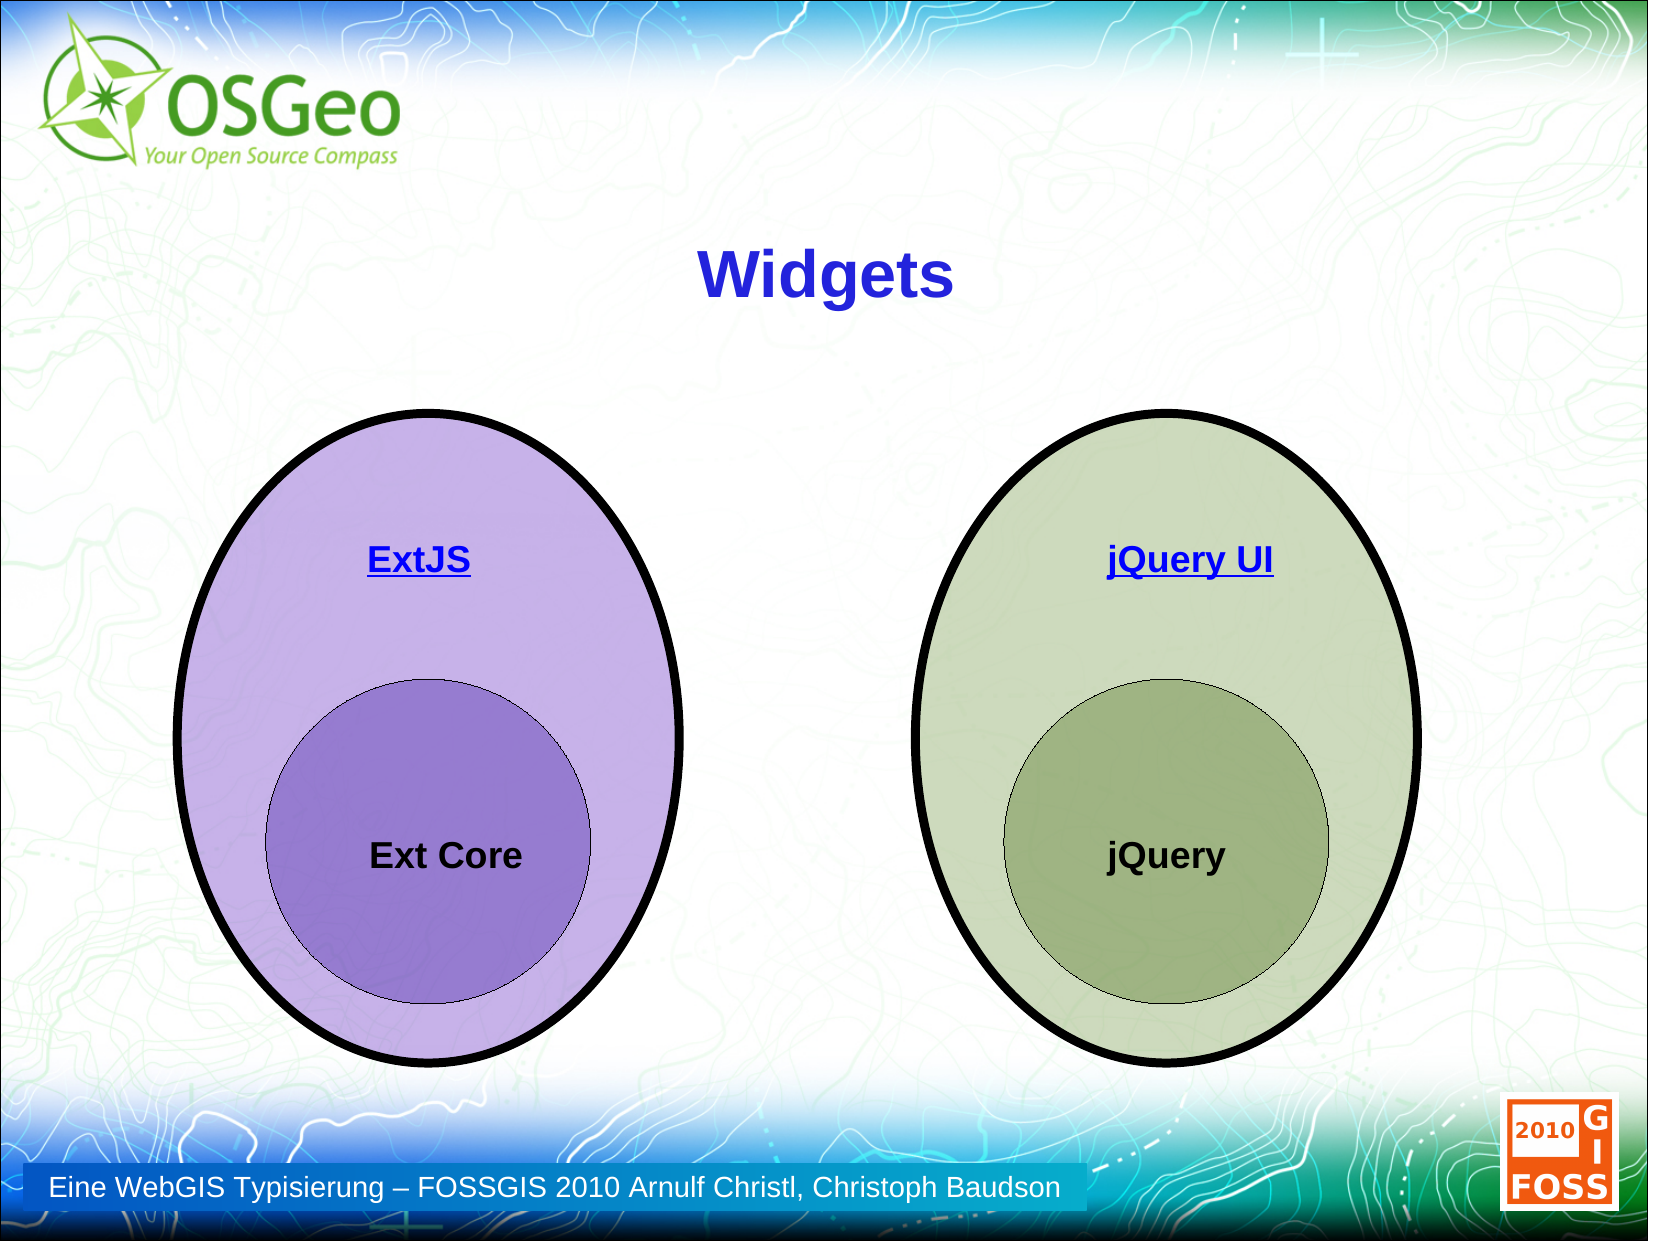

# Widgets
ExtJS
jQuery UI
Ext Core
jQuery